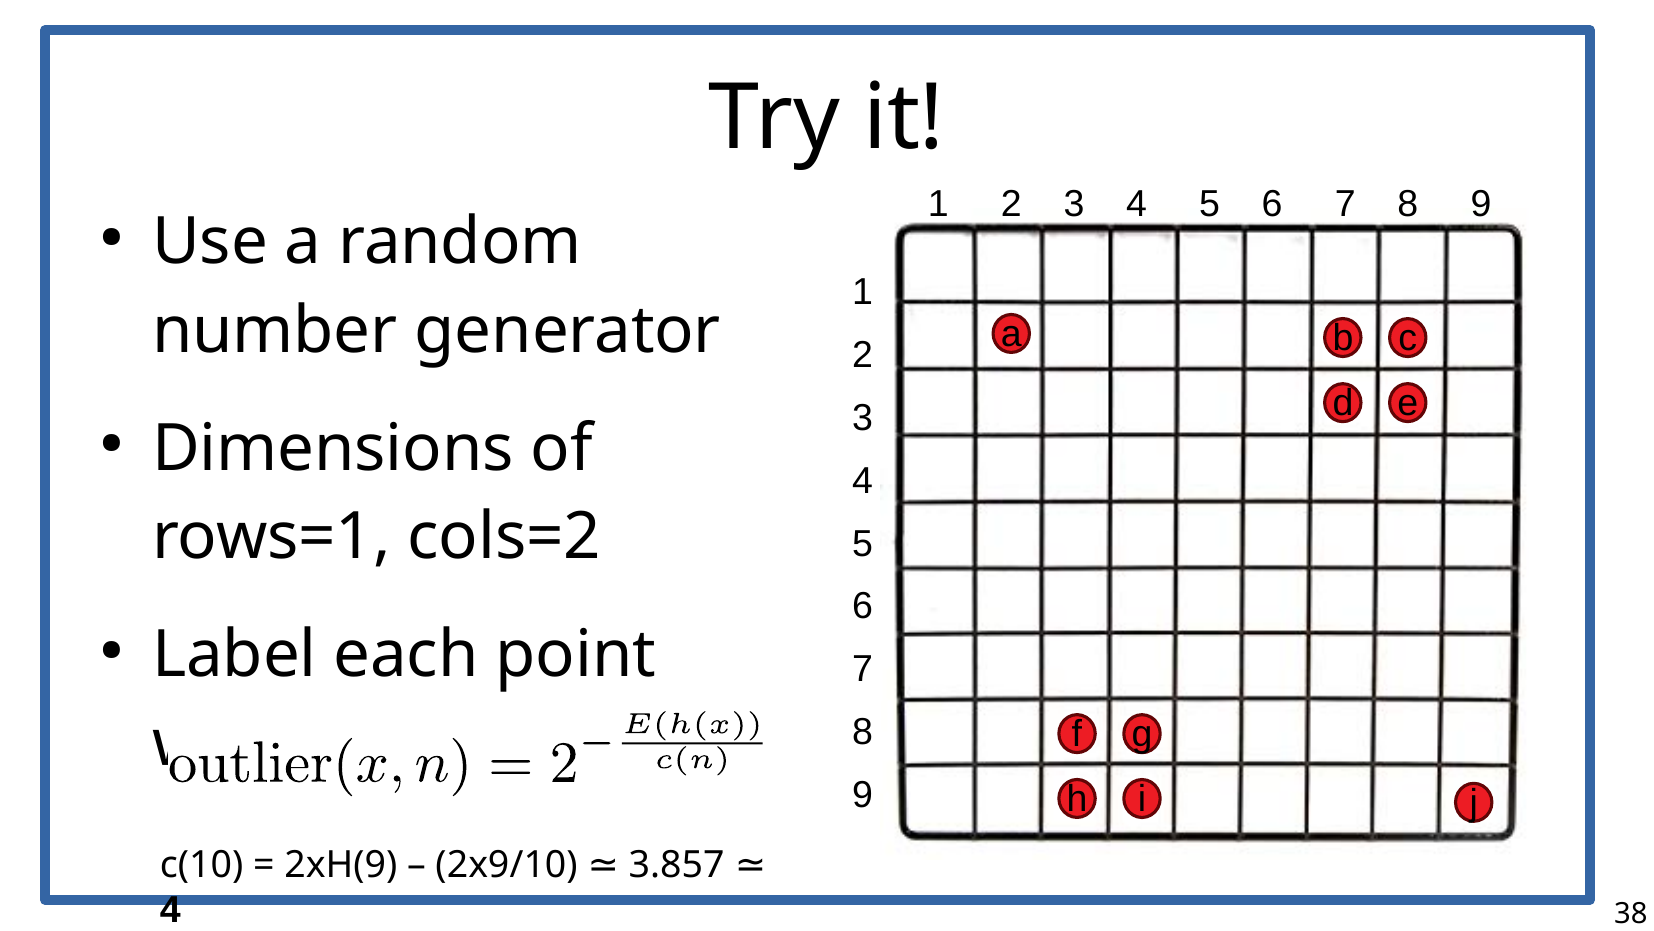

# Try it!
1 2 3 4 5 6 7 8 9
Use a random number generator
Dimensions of rows=1, cols=2
Label each point with its score
1 2 3 4 5 6 7 8 9
a
b
c
e
d
f
g
h
i
j
c(10) = 2xH(9) – (2x9/10) ≃ 3.857 ≃ 4
38